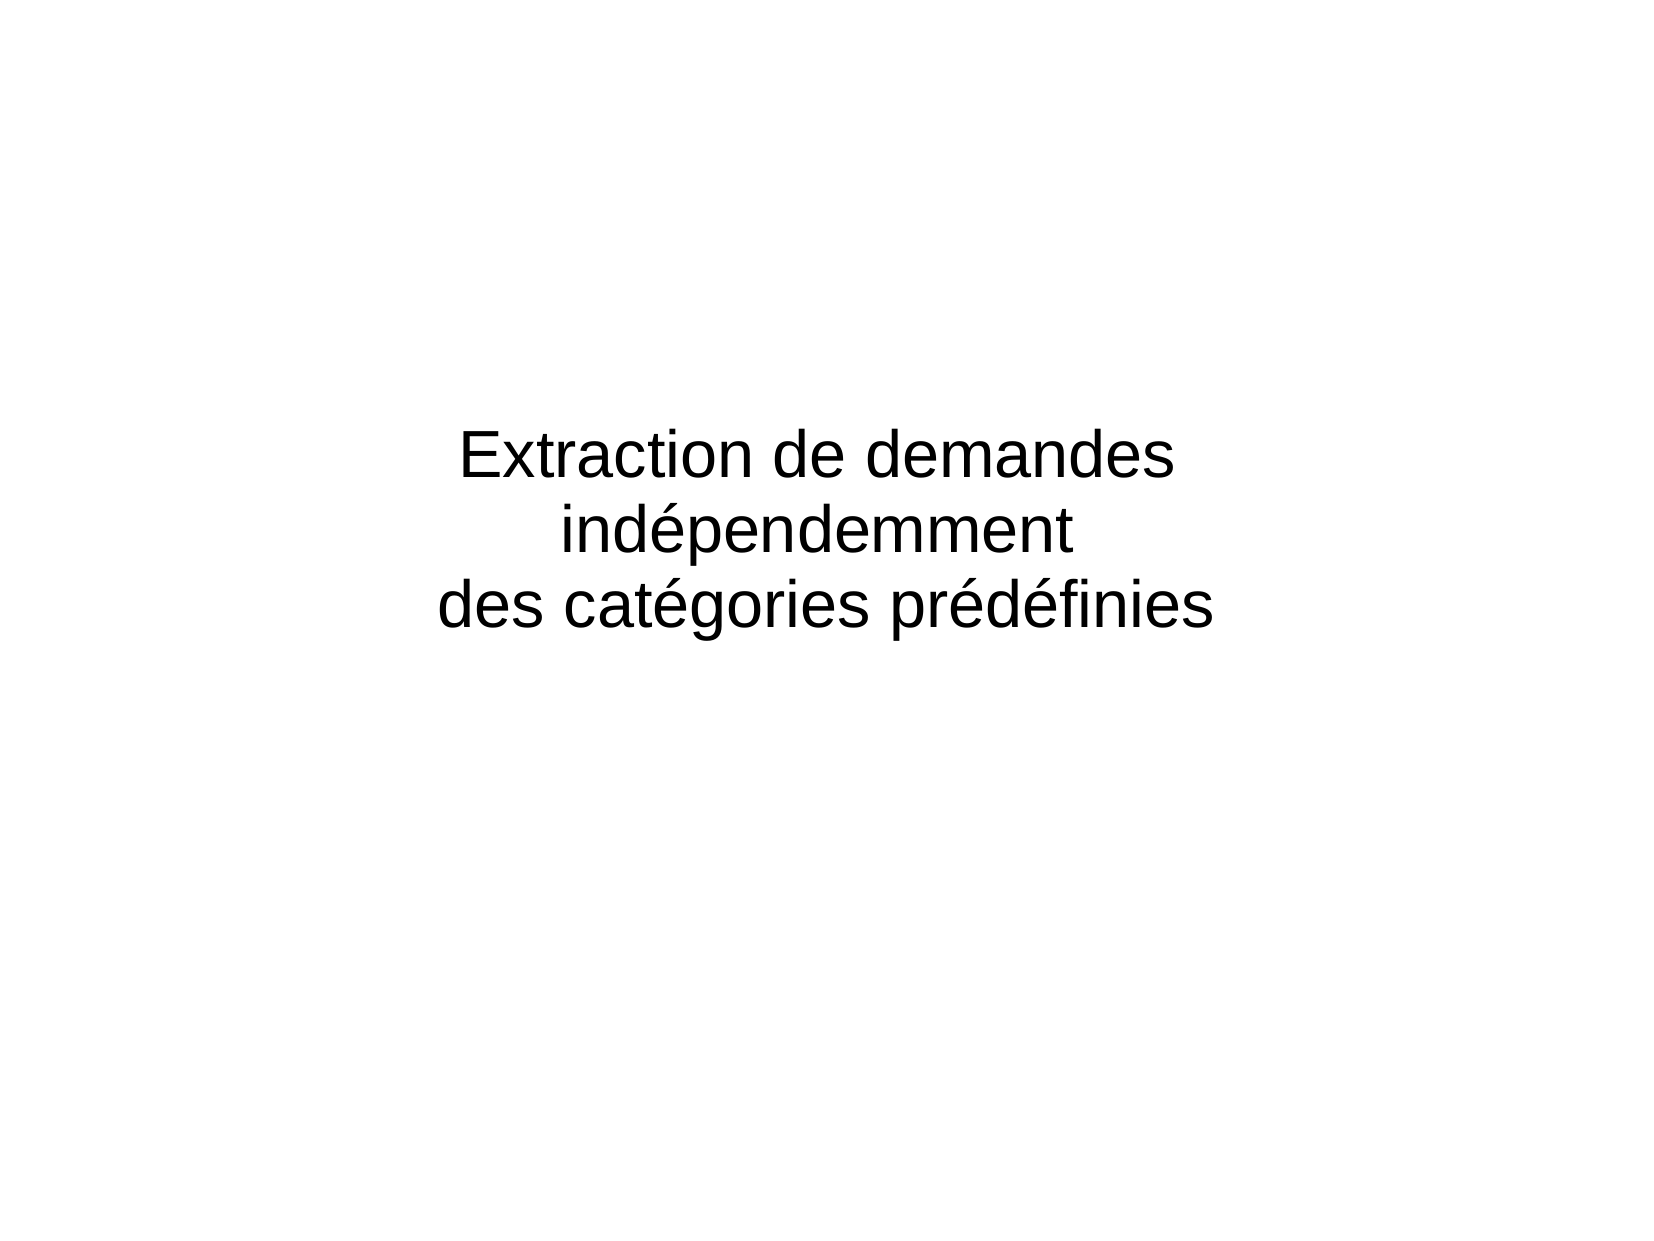

# Extraction de demandes
indépendemment
des catégories prédéfinies